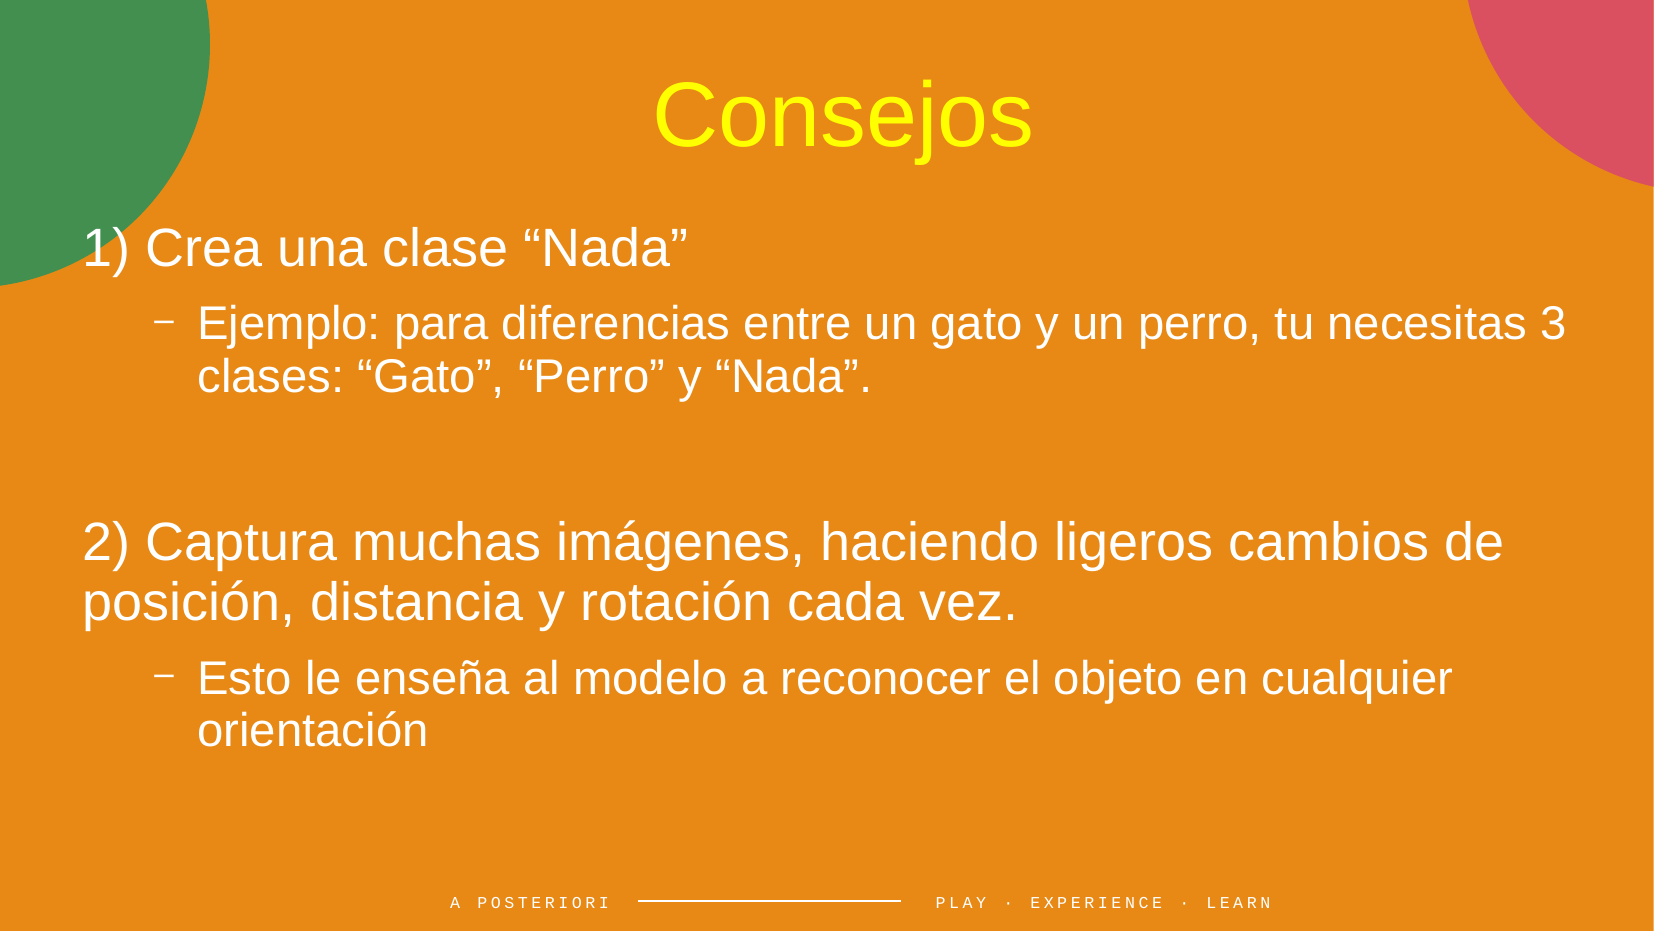

# Consejos
1) Crea una clase “Nada”
Ejemplo: para diferencias entre un gato y un perro, tu necesitas 3 clases: “Gato”, “Perro” y “Nada”.
2) Captura muchas imágenes, haciendo ligeros cambios de posición, distancia y rotación cada vez.
Esto le enseña al modelo a reconocer el objeto en cualquier orientación